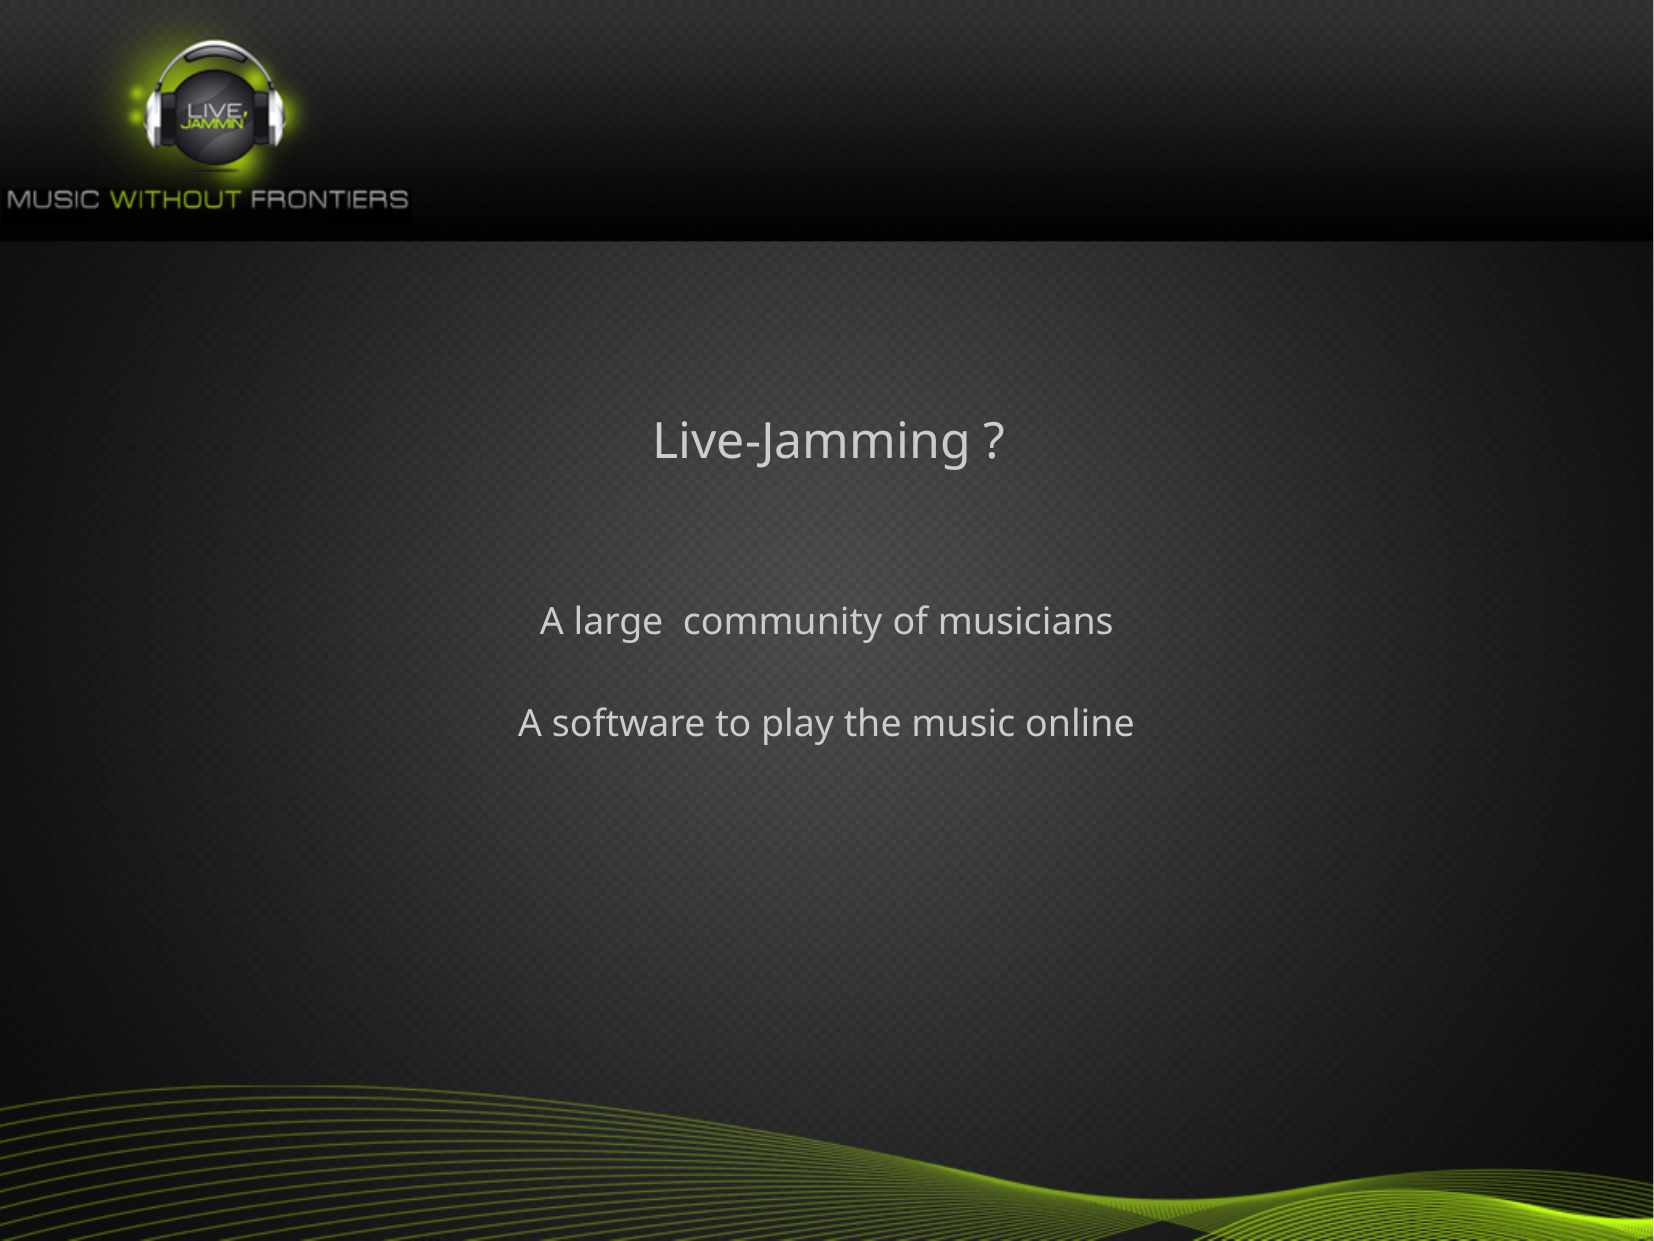

A large community of musicians
A software to play the music online
Live-Jamming ?